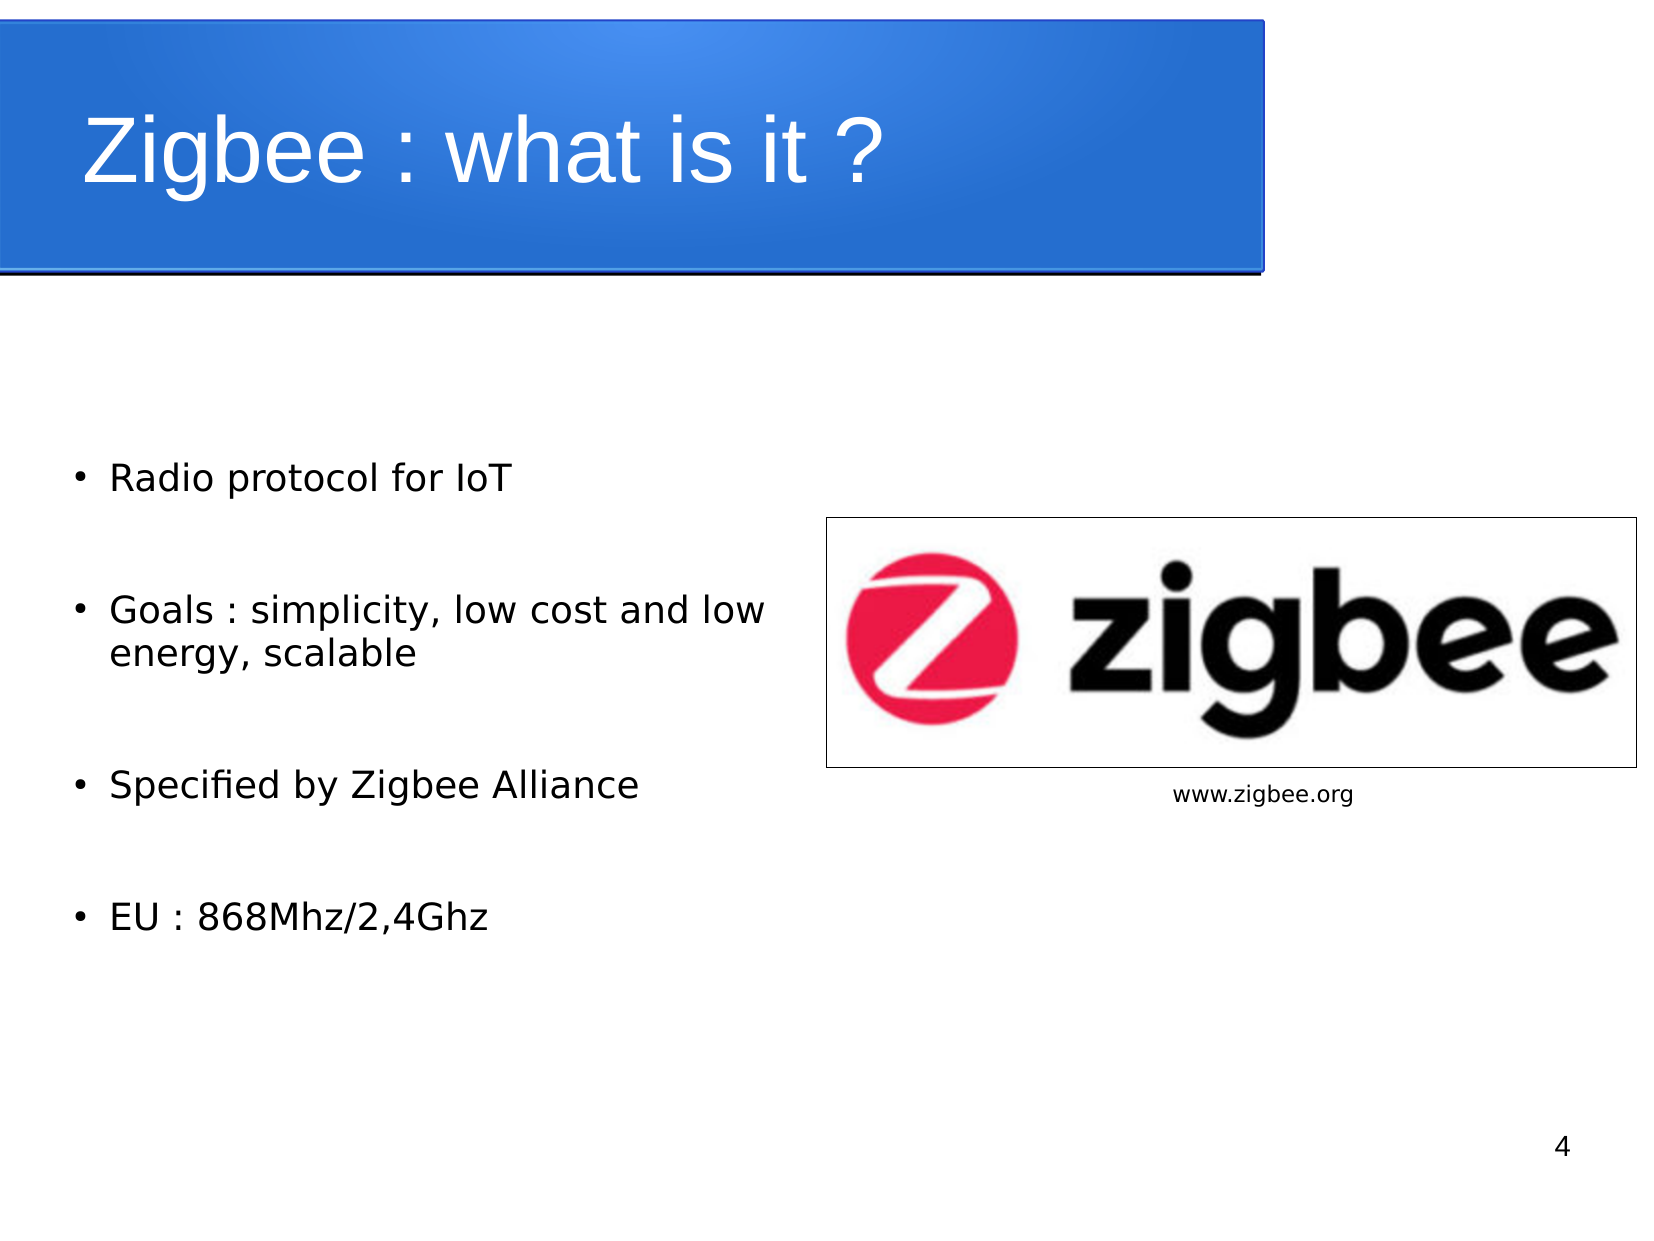

# Zigbee : what is it ?
Radio protocol for IoT
Goals : simplicity, low cost and low energy, scalable
Specified by Zigbee Alliance
EU : 868Mhz/2,4Ghz
www.zigbee.org
4